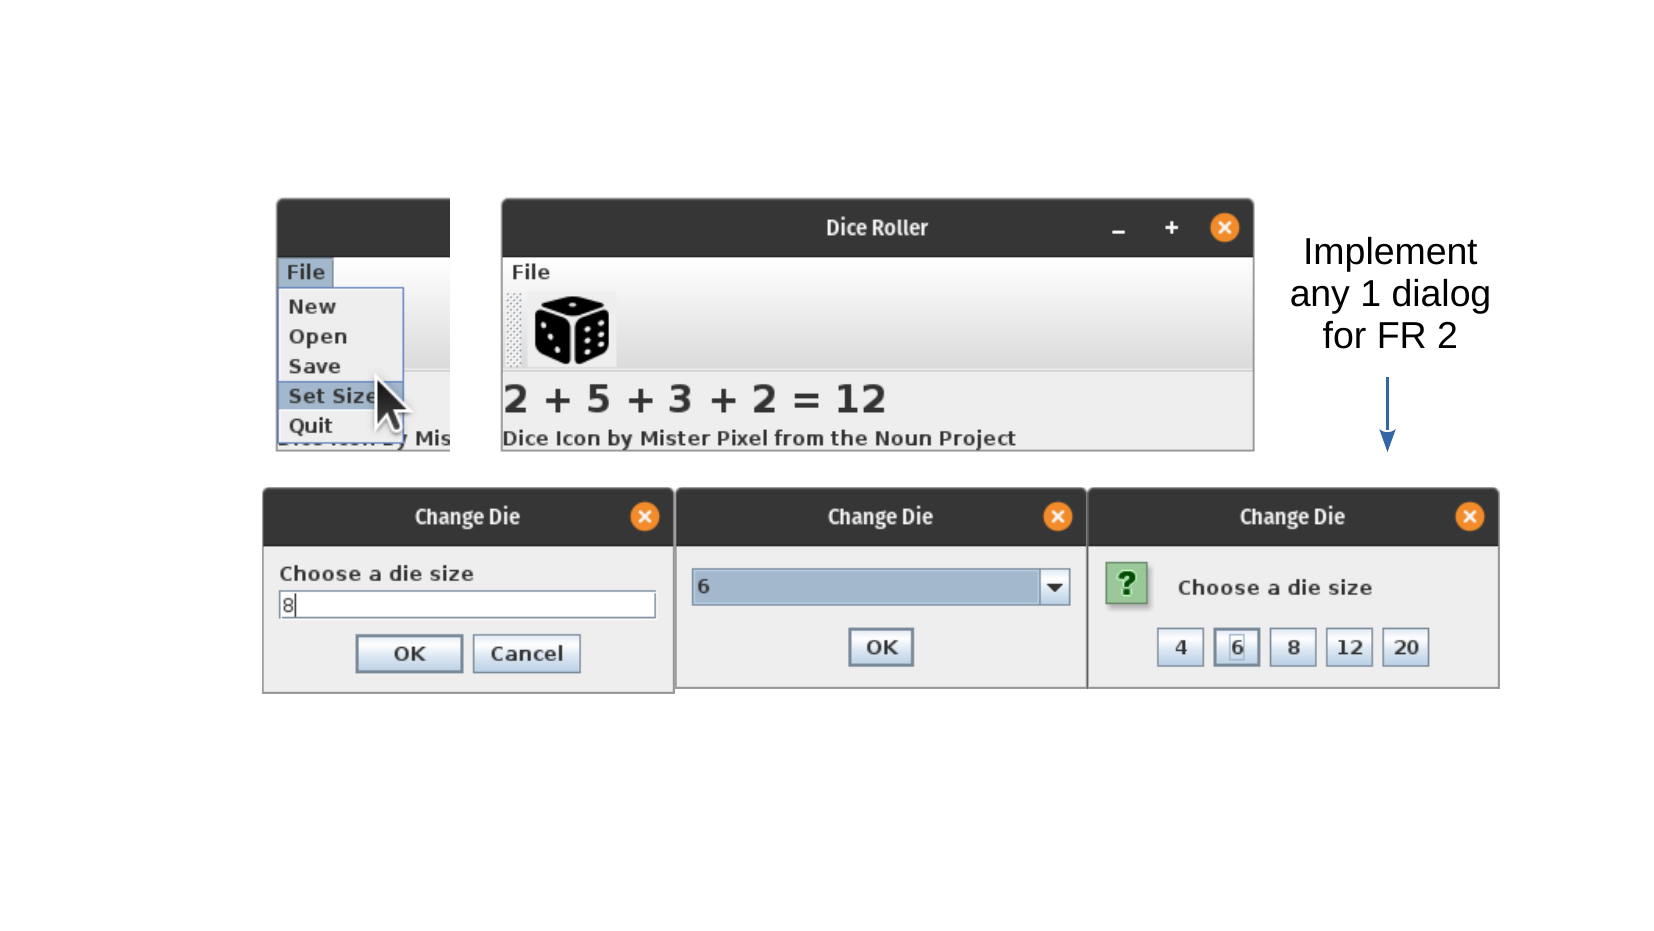

Implement
any 1 dialog
for FR 2